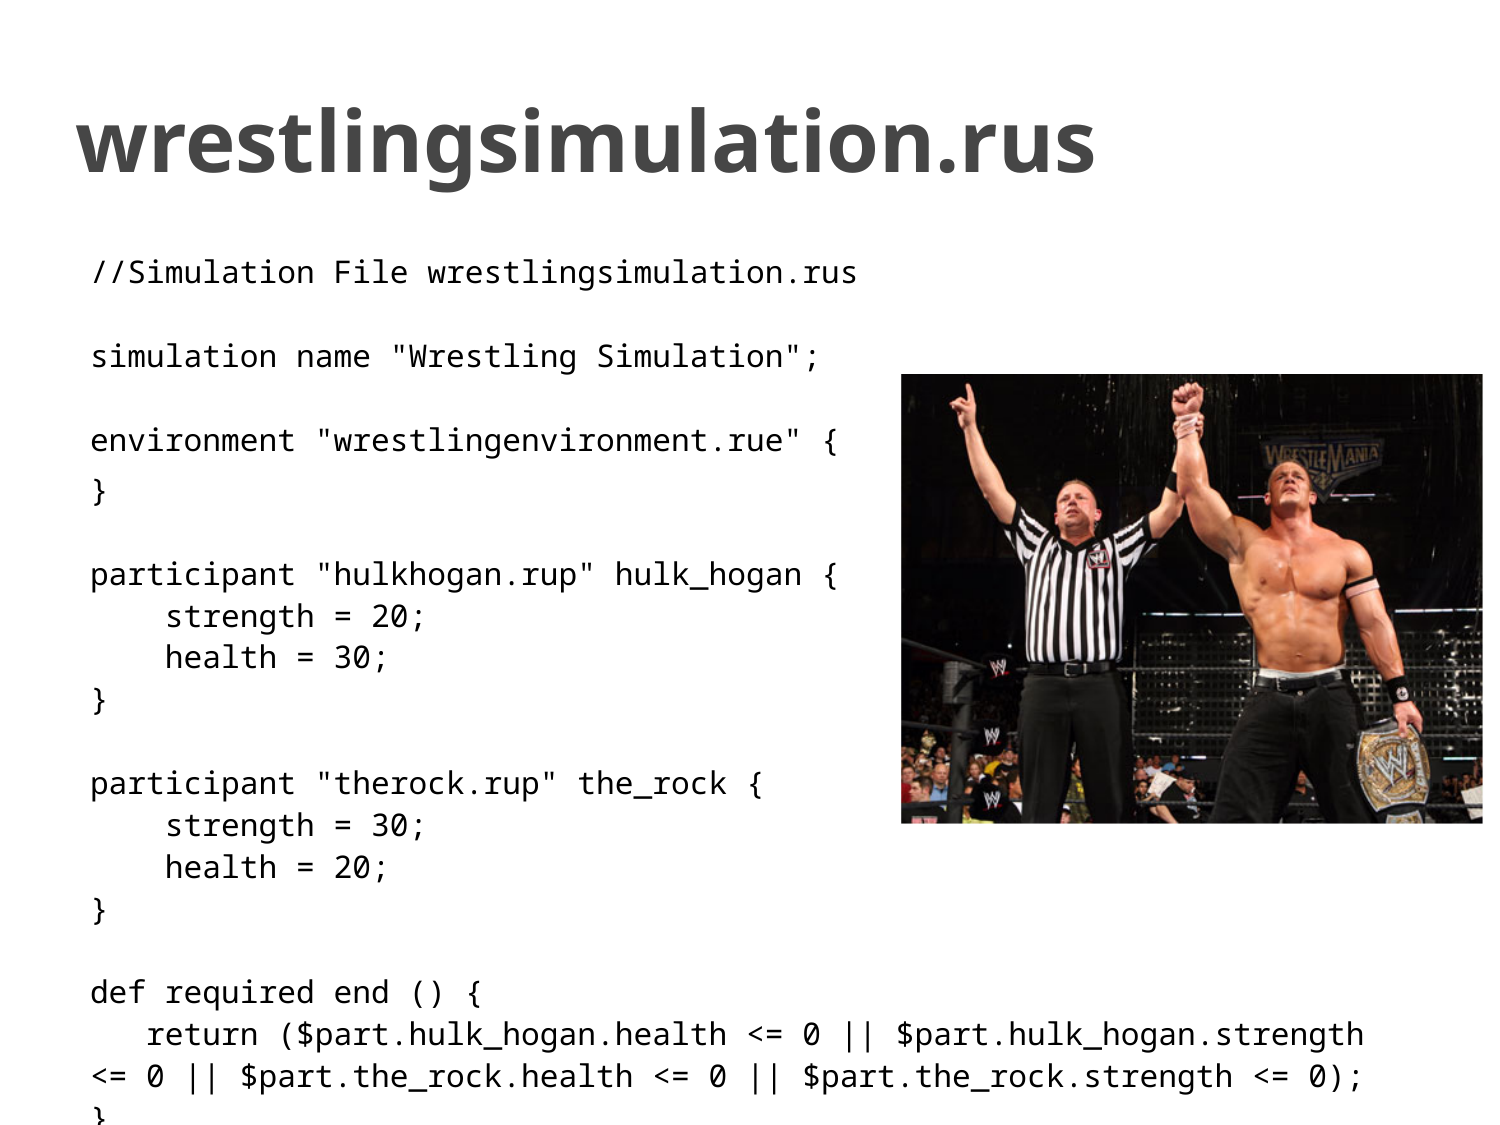

# wrestlingsimulation.rus
//Simulation File wrestlingsimulation.rus
simulation name "Wrestling Simulation";
environment "wrestlingenvironment.rue" {
}
participant "hulkhogan.rup" hulk_hogan {
    strength = 20;
    health = 30;
}
participant "therock.rup" the_rock {
    strength = 30;
    health = 20;
}
def required end () {
   return ($part.hulk_hogan.health <= 0 || $part.hulk_hogan.strength <= 0 || $part.the_rock.health <= 0 || $part.the_rock.strength <= 0);
}